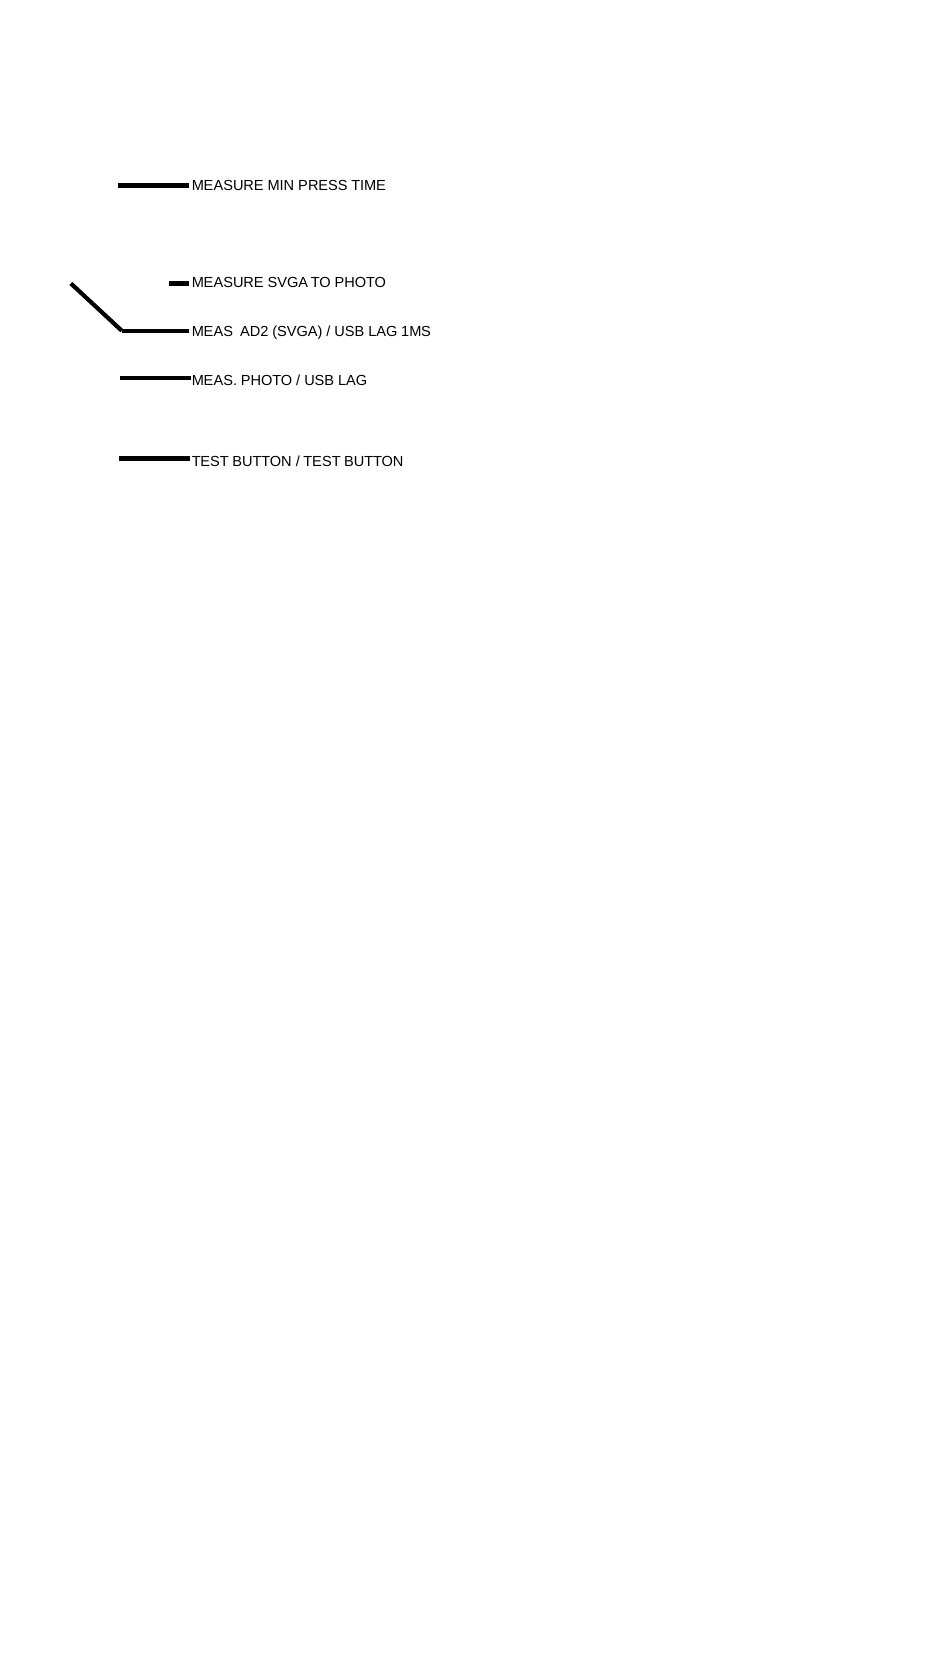

MEASURE MIN PRESS TIME
MEASURE SVGA TO PHOTO
MEAS AD2 (SVGA) / USB LAG 1MS
MEAS. PHOTO / USB LAG
TEST BUTTON / TEST BUTTON